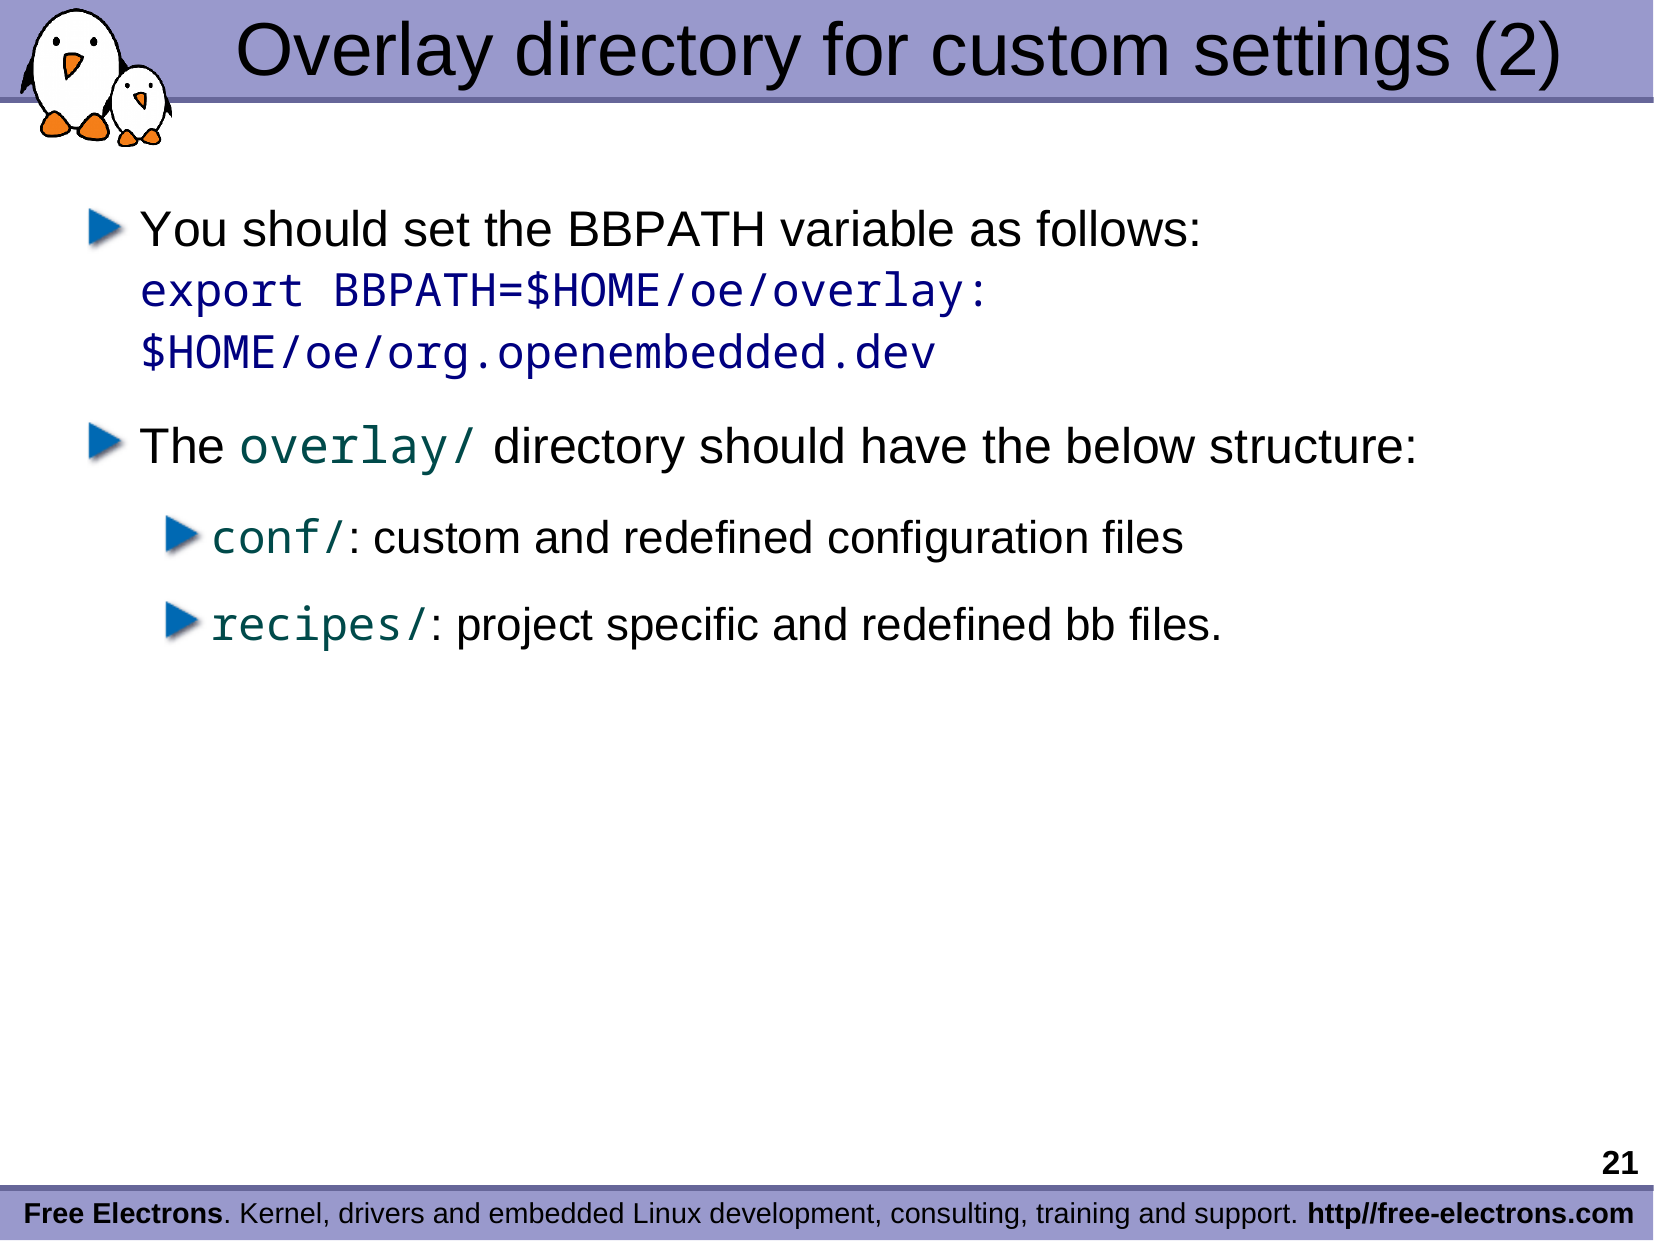

# Overlay directory for custom settings (2)
You should set the BBPATH variable as follows:
export BBPATH=$HOME/oe/overlay: $HOME/oe/org.openembedded.dev
The overlay/ directory should have the below structure:
conf/: custom and redefined configuration files
recipes/: project specific and redefined bb files.